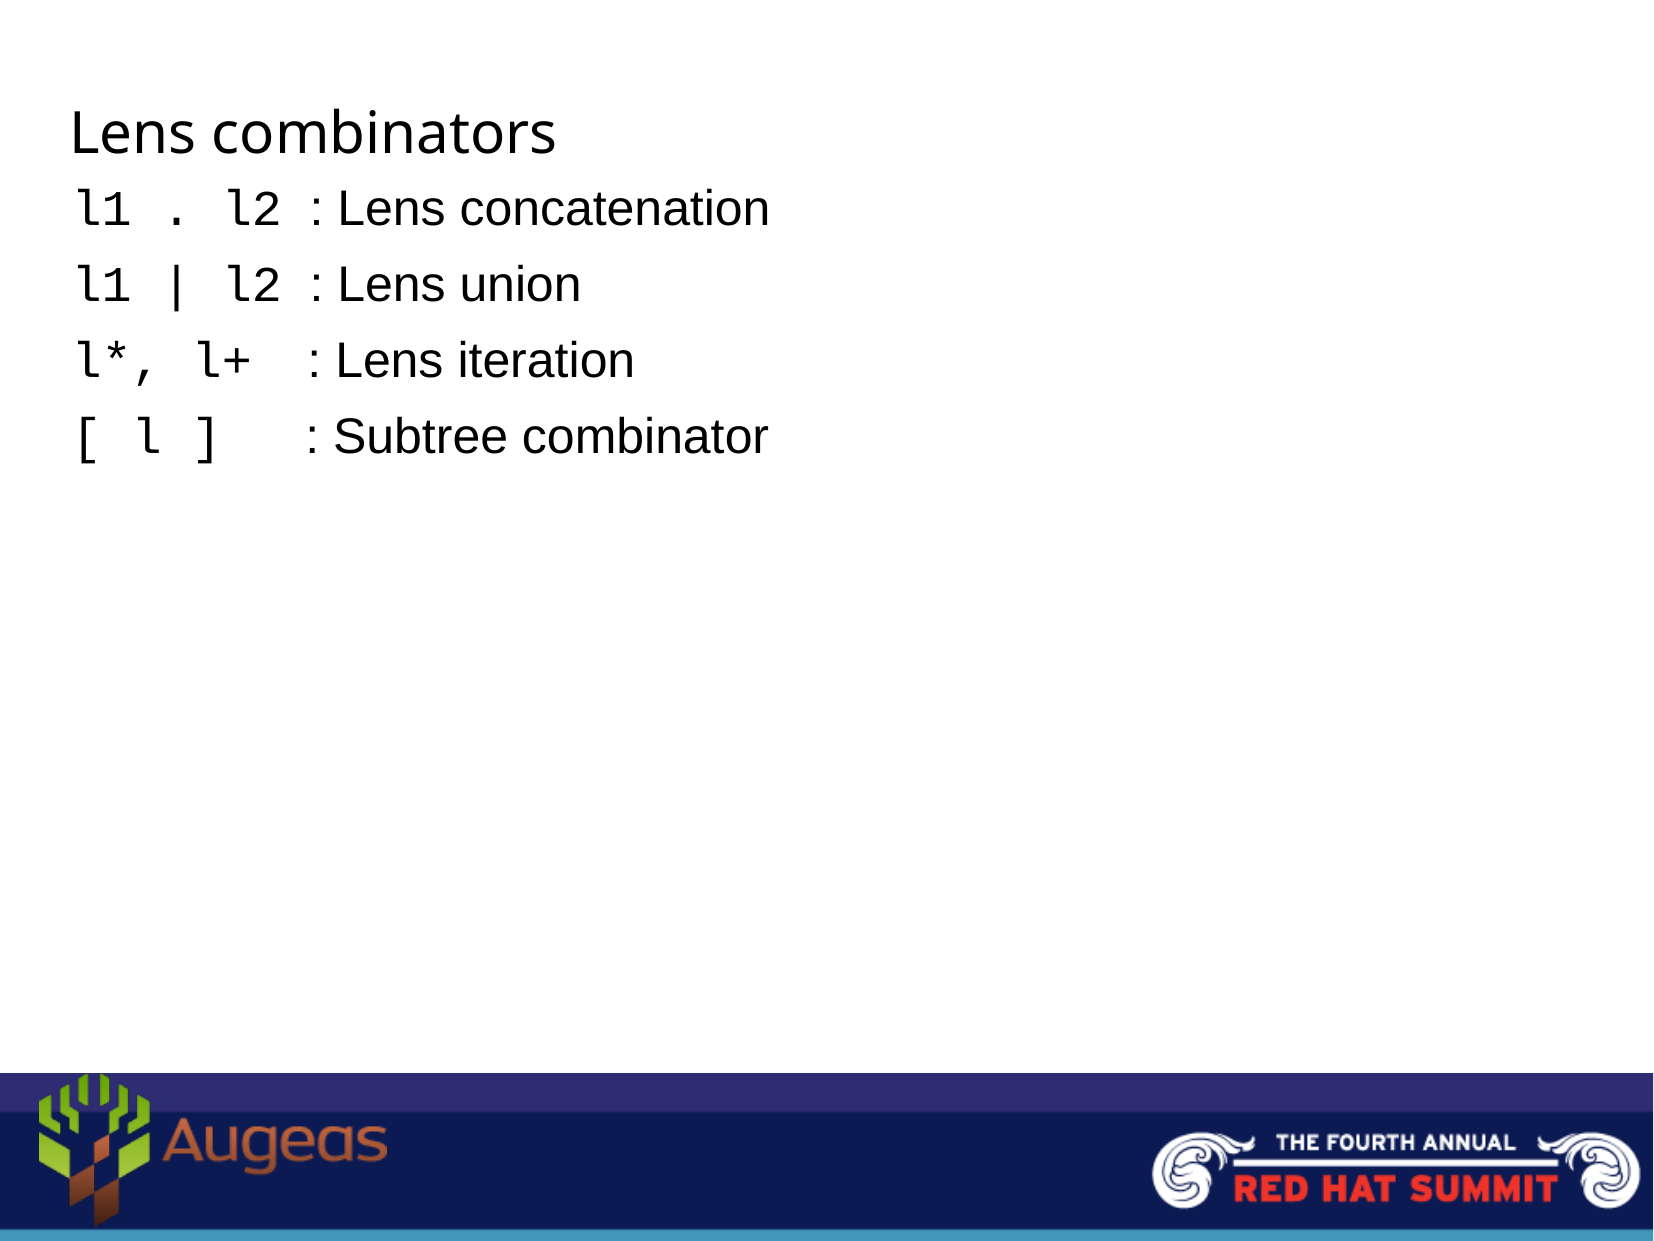

# Lens combinators
l1 . l2 : Lens concatenation
l1 | l2 : Lens union
l*, l+ : Lens iteration
[ l ] : Subtree combinator